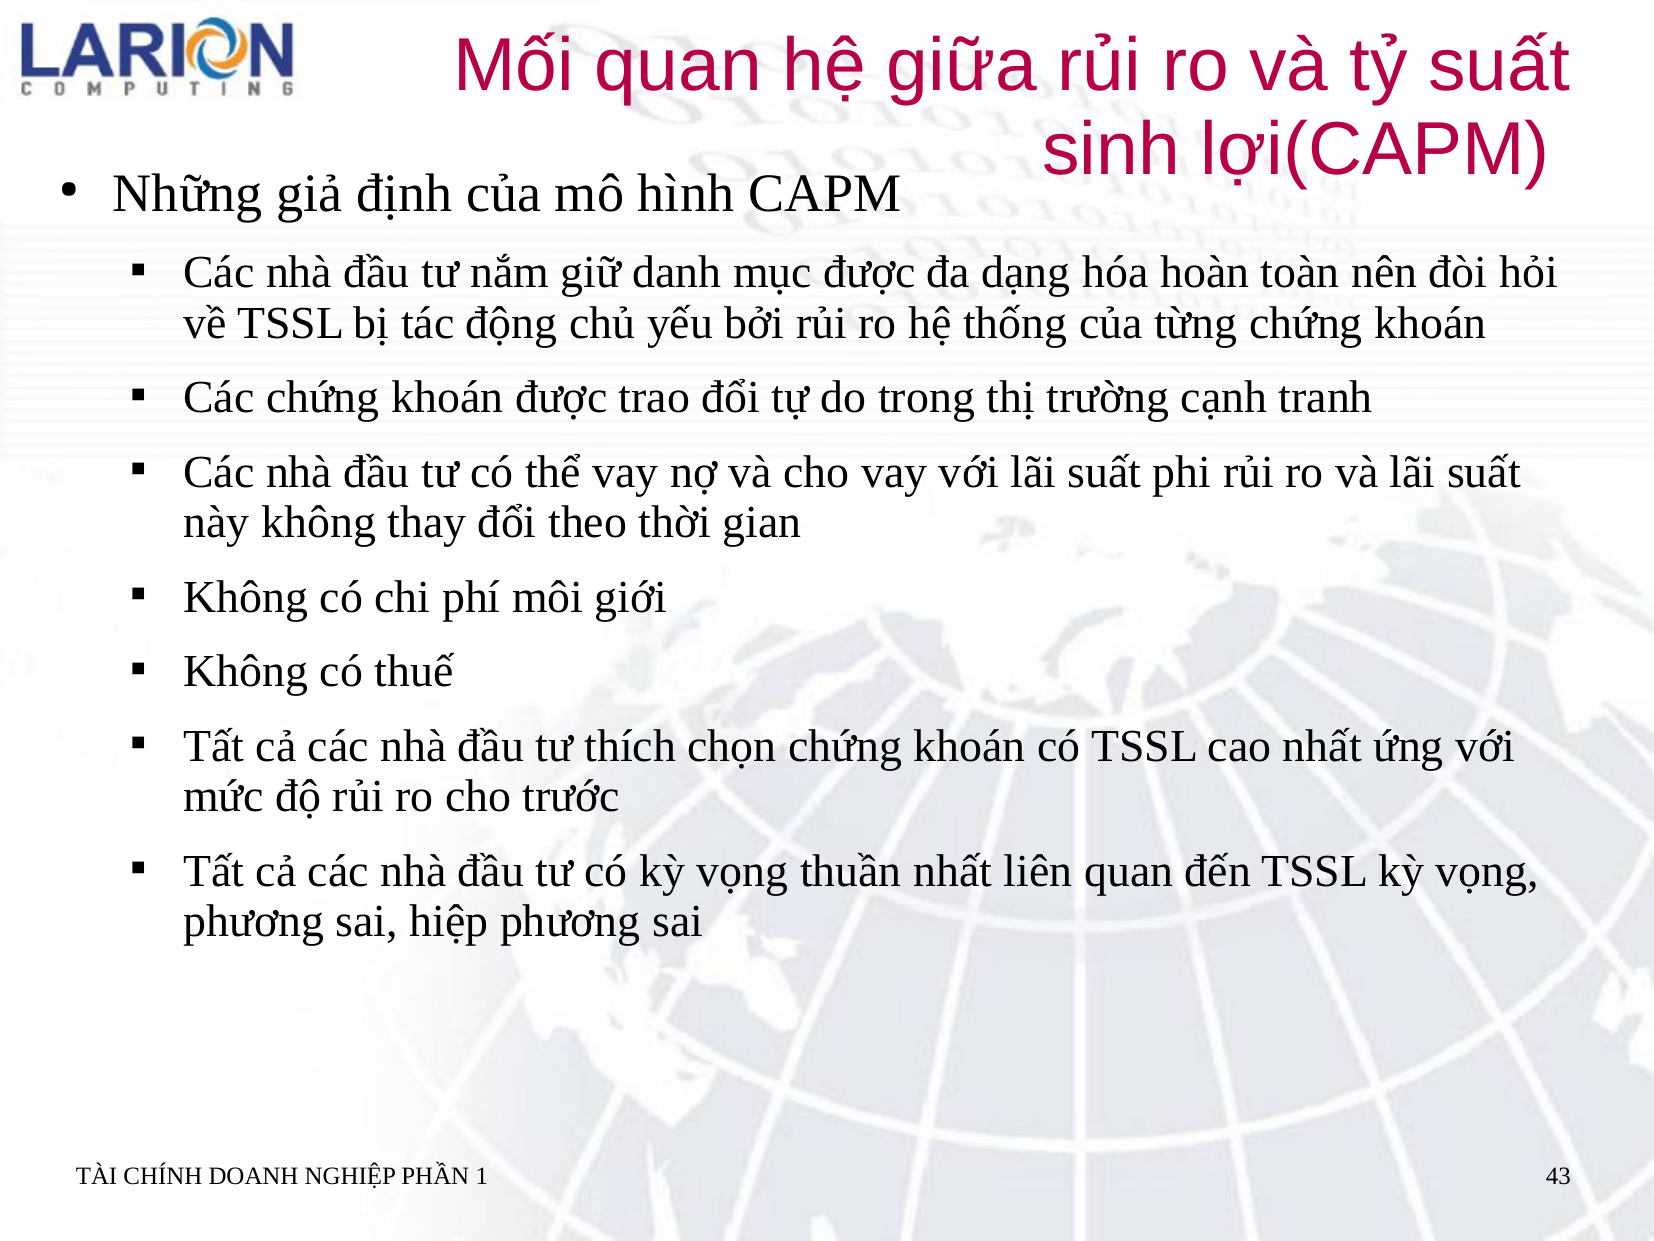

# Mối quan hệ giữa rủi ro và tỷ suất sinh lợi(CAPM)
Những giả định của mô hình CAPM
Các nhà đầu tư nắm giữ danh mục được đa dạng hóa hoàn toàn nên đòi hỏi về TSSL bị tác động chủ yếu bởi rủi ro hệ thống của từng chứng khoán
Các chứng khoán được trao đổi tự do trong thị trường cạnh tranh
Các nhà đầu tư có thể vay nợ và cho vay với lãi suất phi rủi ro và lãi suất này không thay đổi theo thời gian
Không có chi phí môi giới
Không có thuế
Tất cả các nhà đầu tư thích chọn chứng khoán có TSSL cao nhất ứng với mức độ rủi ro cho trước
Tất cả các nhà đầu tư có kỳ vọng thuần nhất liên quan đến TSSL kỳ vọng, phương sai, hiệp phương sai
TÀI CHÍNH DOANH NGHIỆP PHẦN 1
43